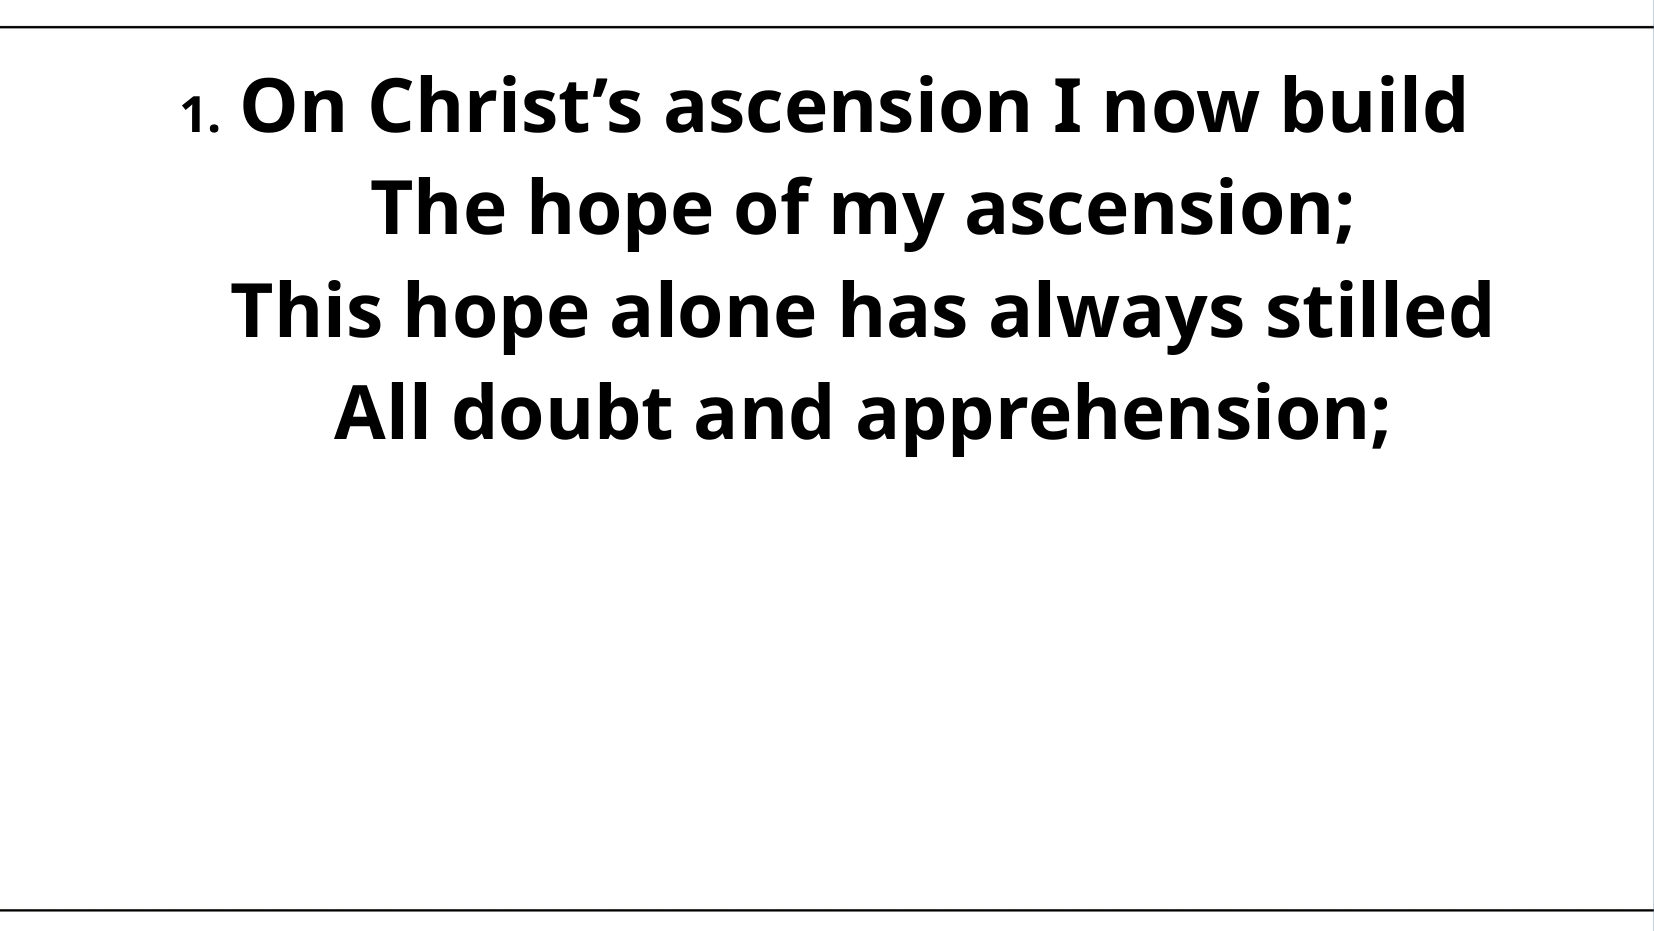

1. On Christ’s ascension I now build
 The hope of my ascension;
 This hope alone has always stilled
 All doubt and apprehension;